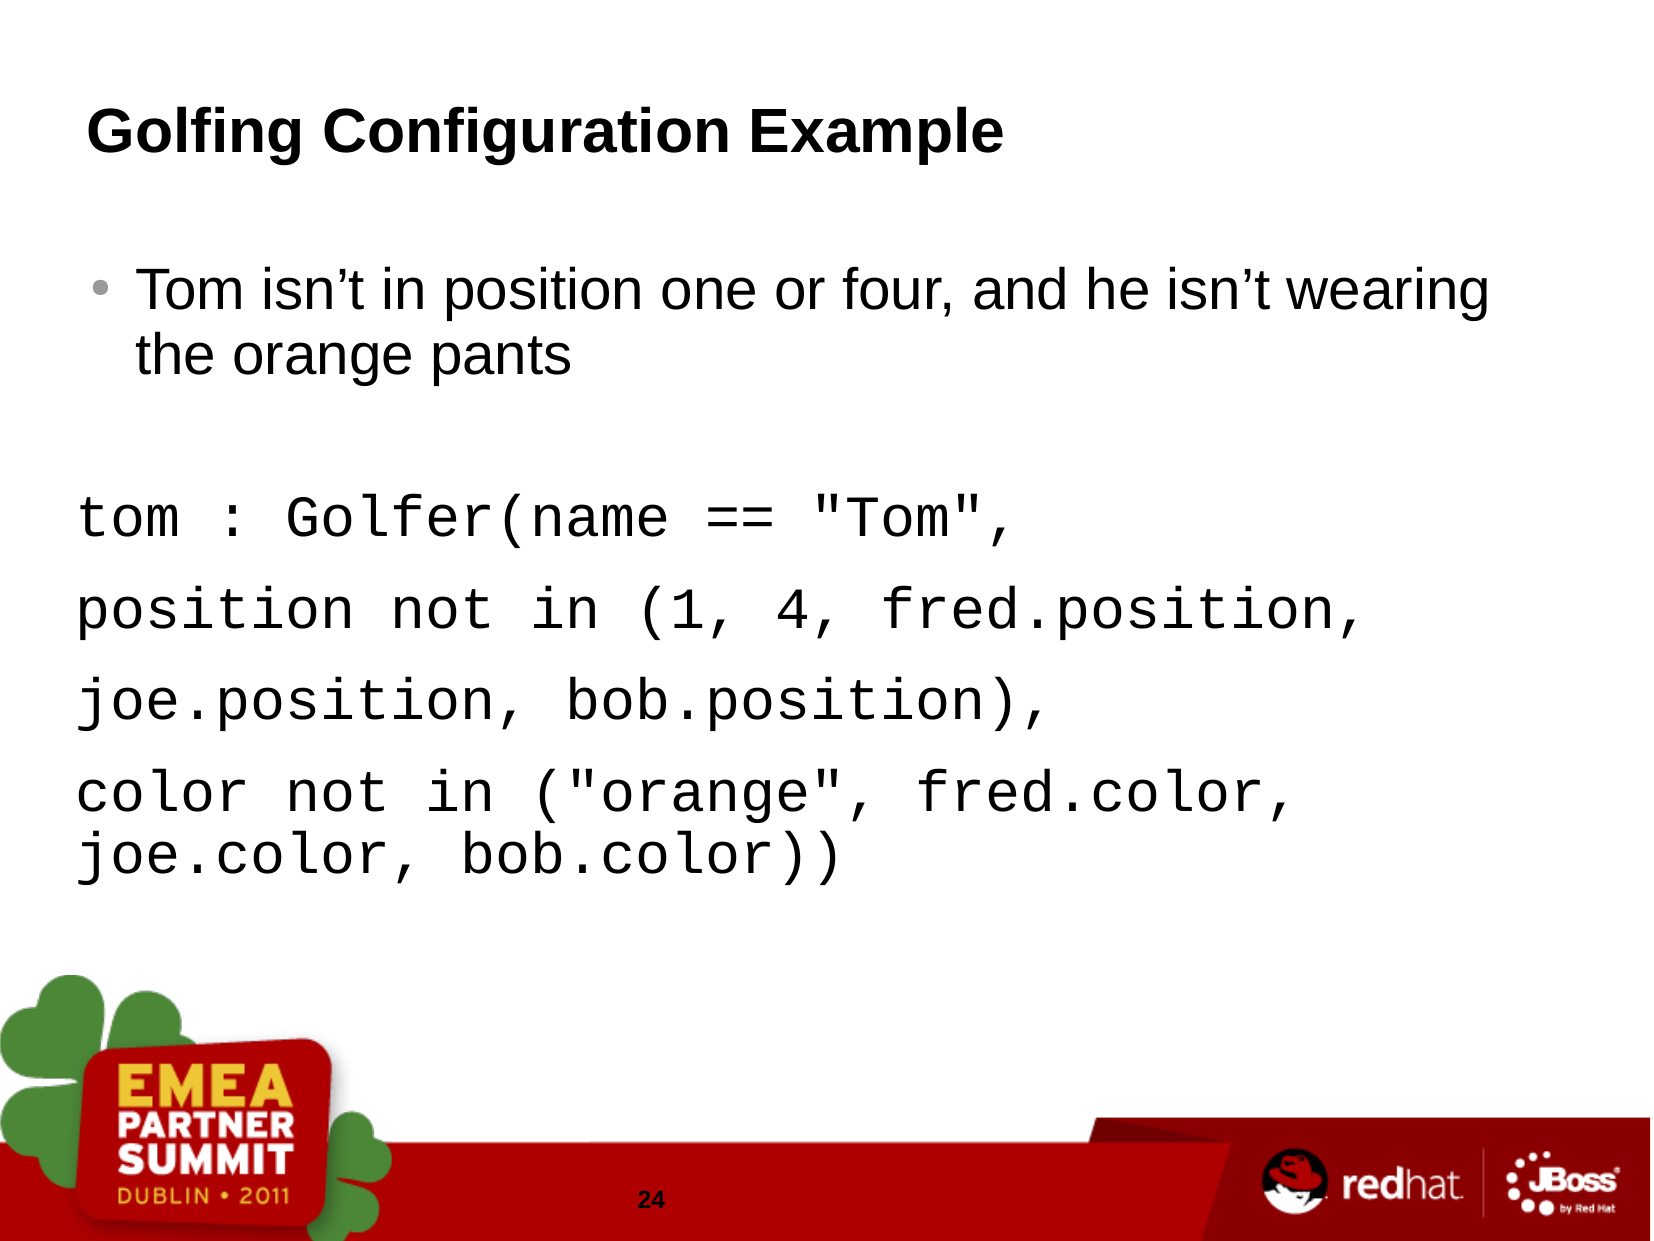

# Golfing Configuration Example
Tom isn’t in position one or four, and he isn’t wearing the orange pants
tom : Golfer(name == "Tom",
position not in (1, 4, fred.position,
joe.position, bob.position),
color not in ("orange", fred.color, joe.color, bob.color))